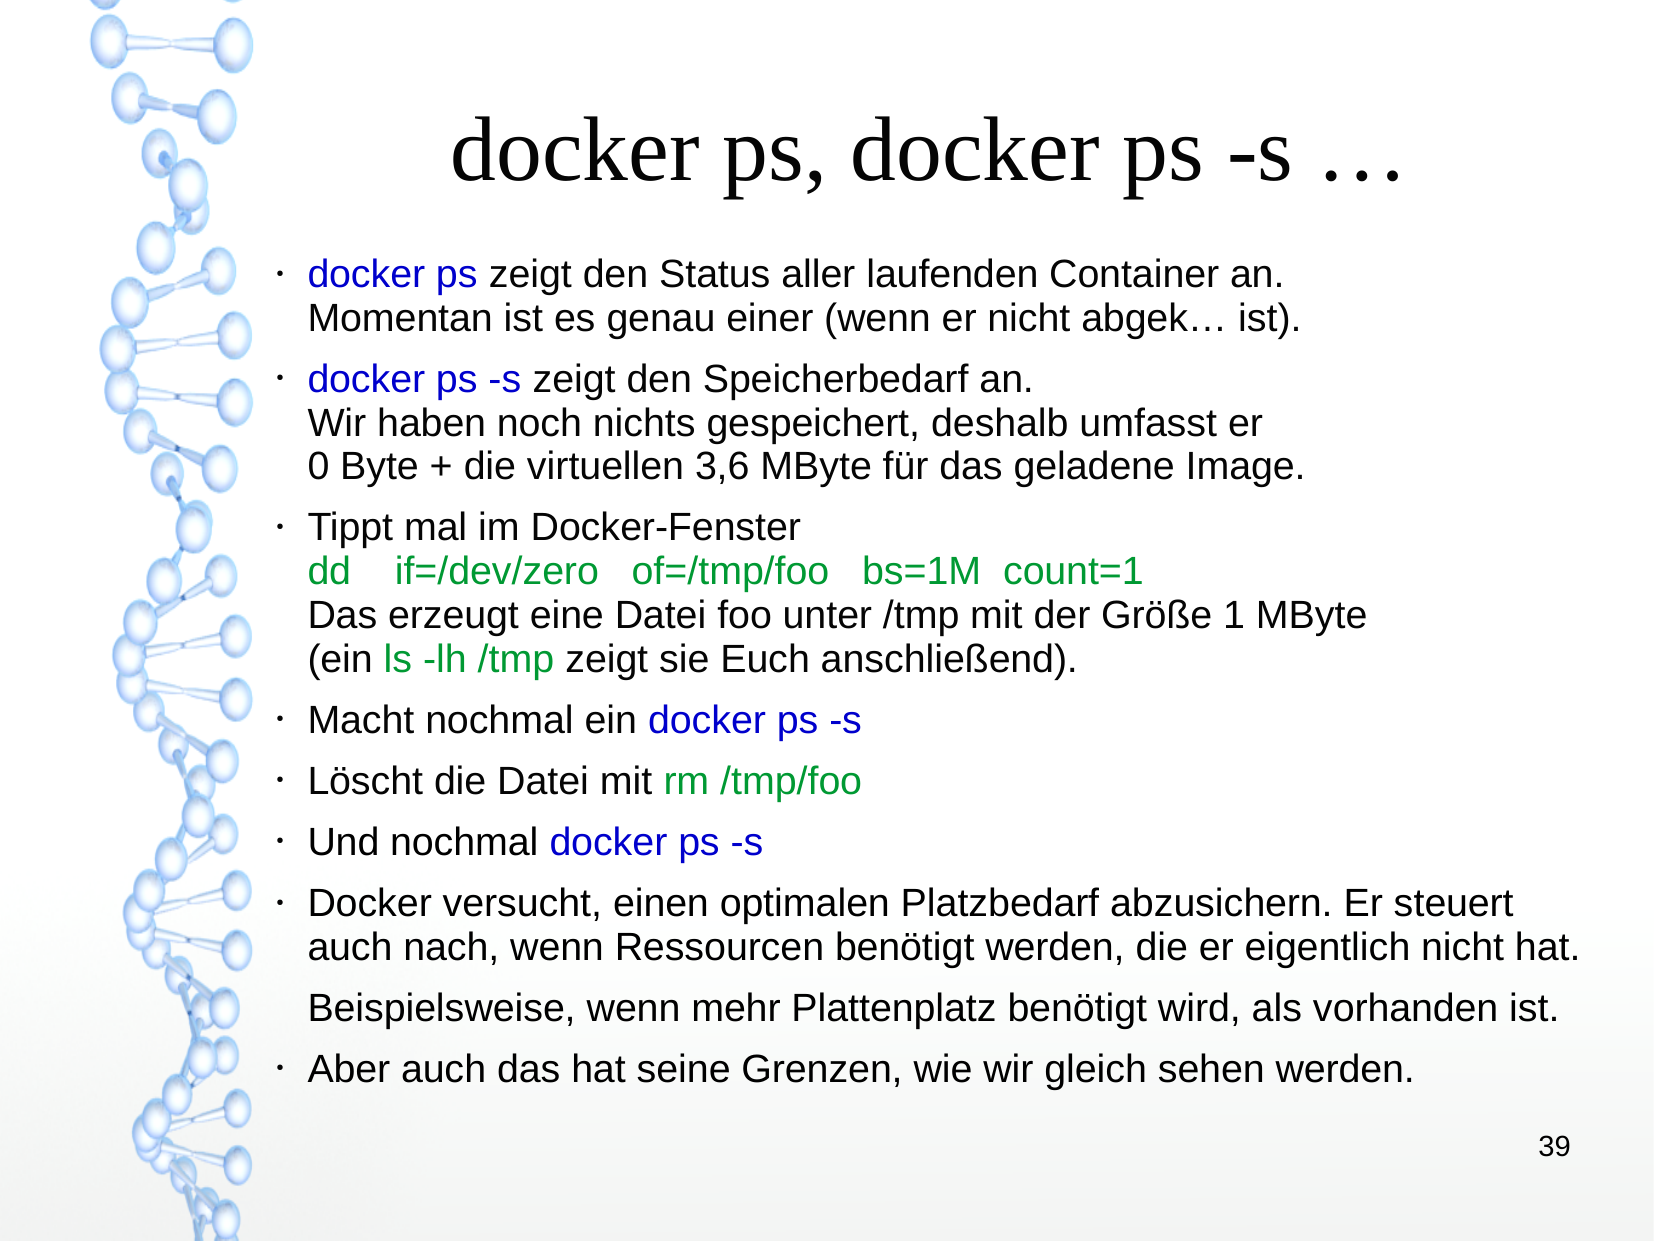

# docker ps, docker ps -s …
docker ps zeigt den Status aller laufenden Container an.
Momentan ist es genau einer (wenn er nicht abgek… ist).
docker ps -s zeigt den Speicherbedarf an.
Wir haben noch nichts gespeichert, deshalb umfasst er
0 Byte + die virtuellen 3,6 MByte für das geladene Image.
Tippt mal im Docker-Fenster
dd if=/dev/zero of=/tmp/foo bs=1M count=1
Das erzeugt eine Datei foo unter /tmp mit der Größe 1 MByte
(ein ls -lh /tmp zeigt sie Euch anschließend).
Macht nochmal ein docker ps -s
Löscht die Datei mit rm /tmp/foo
Und nochmal docker ps -s
Docker versucht, einen optimalen Platzbedarf abzusichern. Er steuert auch nach, wenn Ressourcen benötigt werden, die er eigentlich nicht hat.
Beispielsweise, wenn mehr Plattenplatz benötigt wird, als vorhanden ist.
Aber auch das hat seine Grenzen, wie wir gleich sehen werden.
39